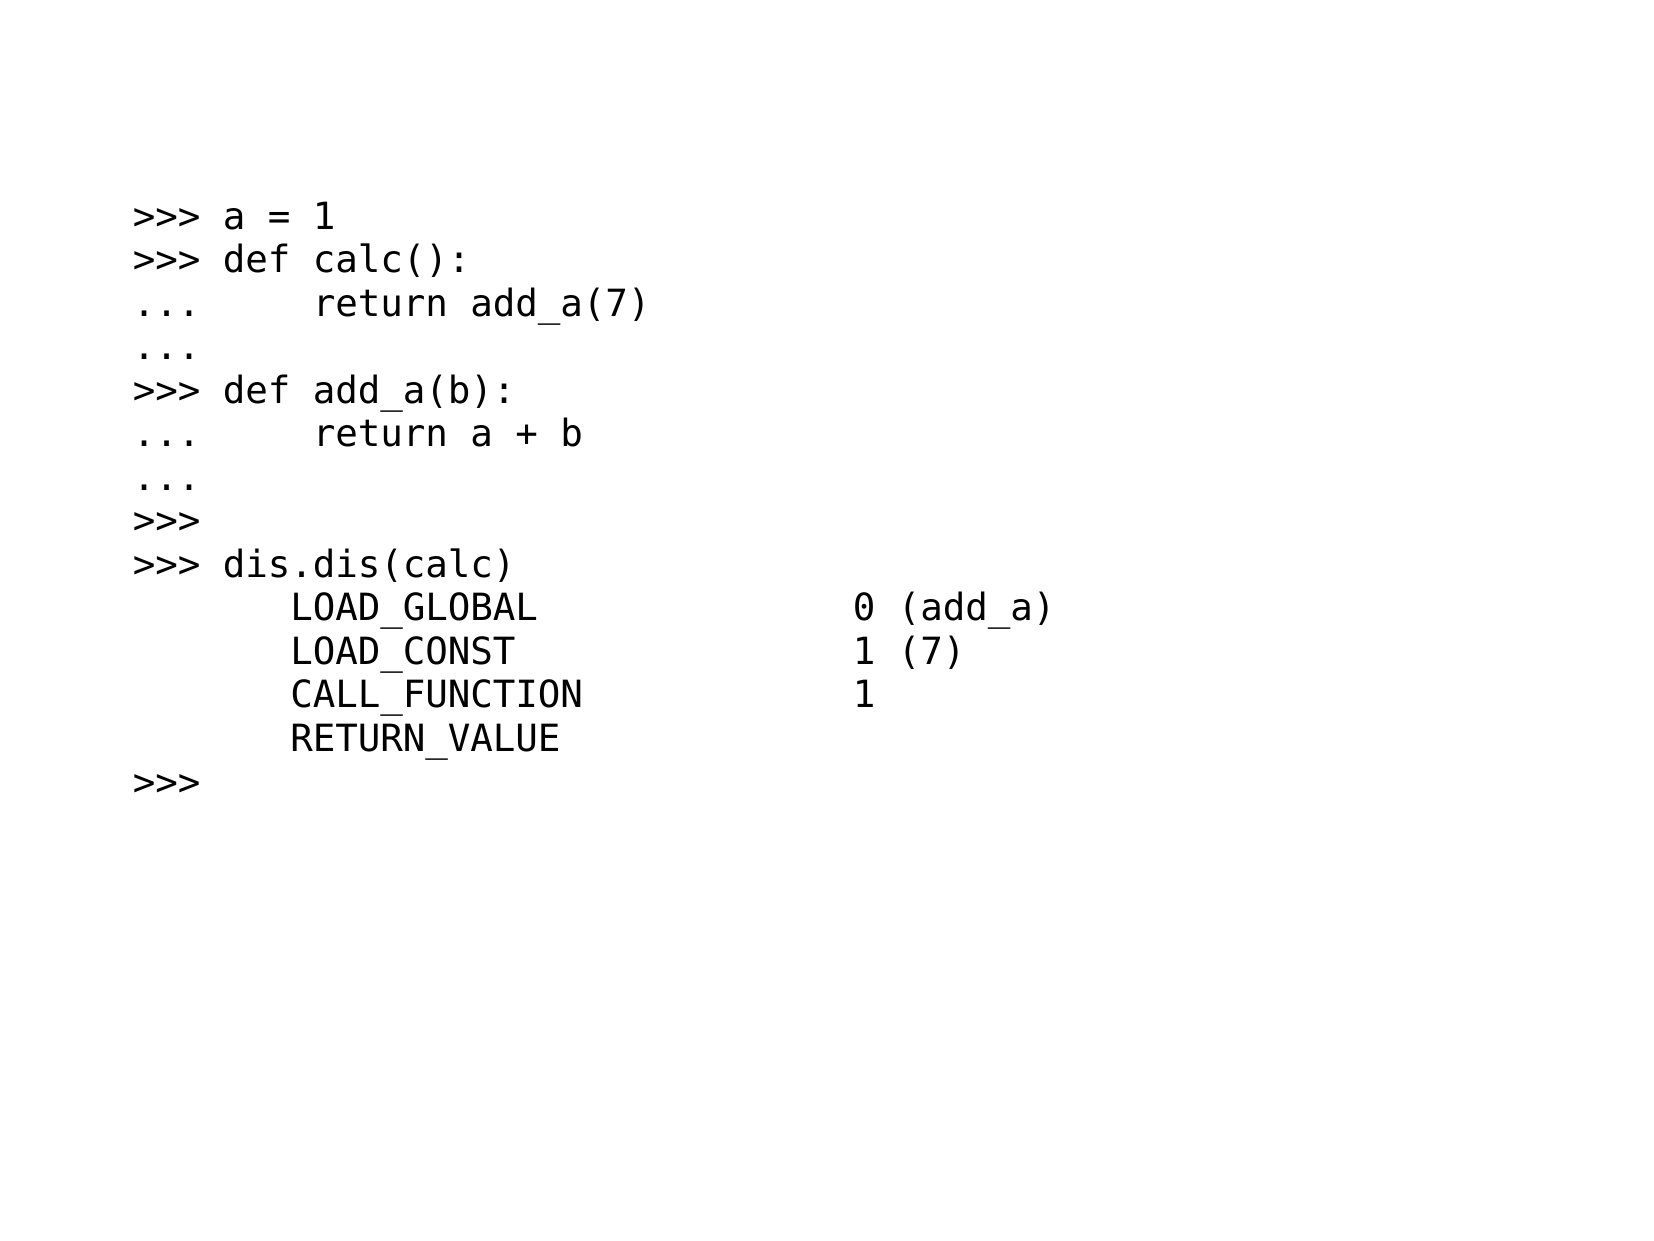

>>> a = 1
>>> def calc():
... return add_a(7)
...
>>> def add_a(b):
... return a + b
...
>>>
>>> dis.dis(calc)
 LOAD_GLOBAL 0 (add_a)
 LOAD_CONST 1 (7)
 CALL_FUNCTION 1
 RETURN_VALUE
>>>